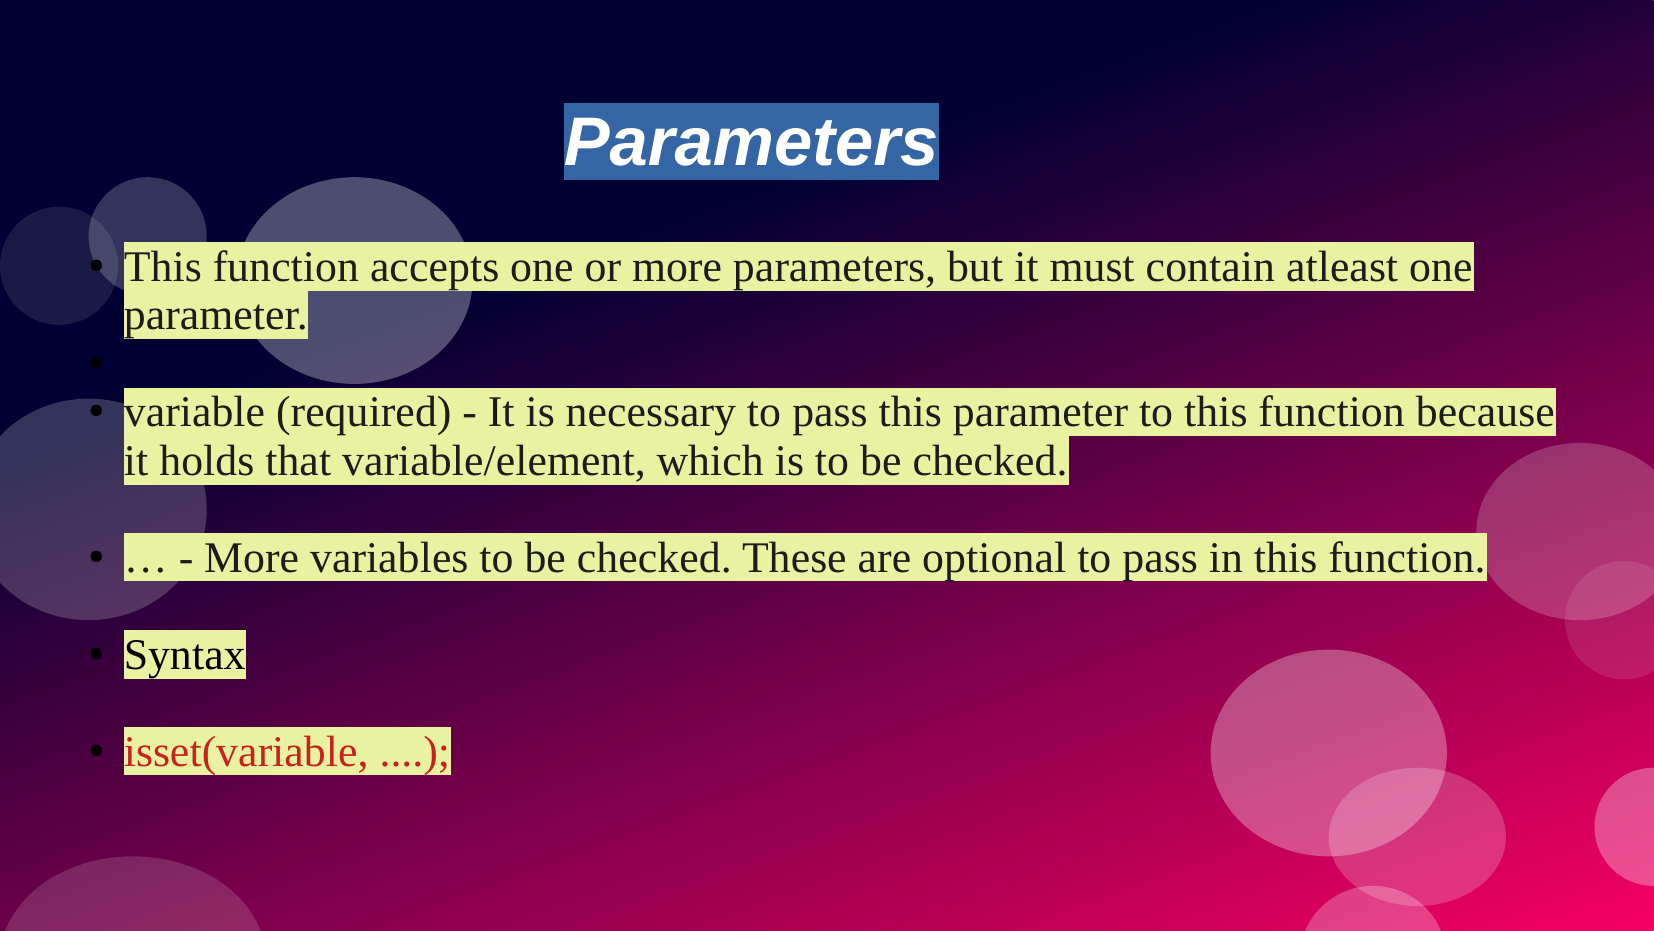

# Parameters
This function accepts one or more parameters, but it must contain atleast one parameter.
variable (required) - It is necessary to pass this parameter to this function because it holds that variable/element, which is to be checked.
… - More variables to be checked. These are optional to pass in this function.
Syntax
isset(variable, ....);